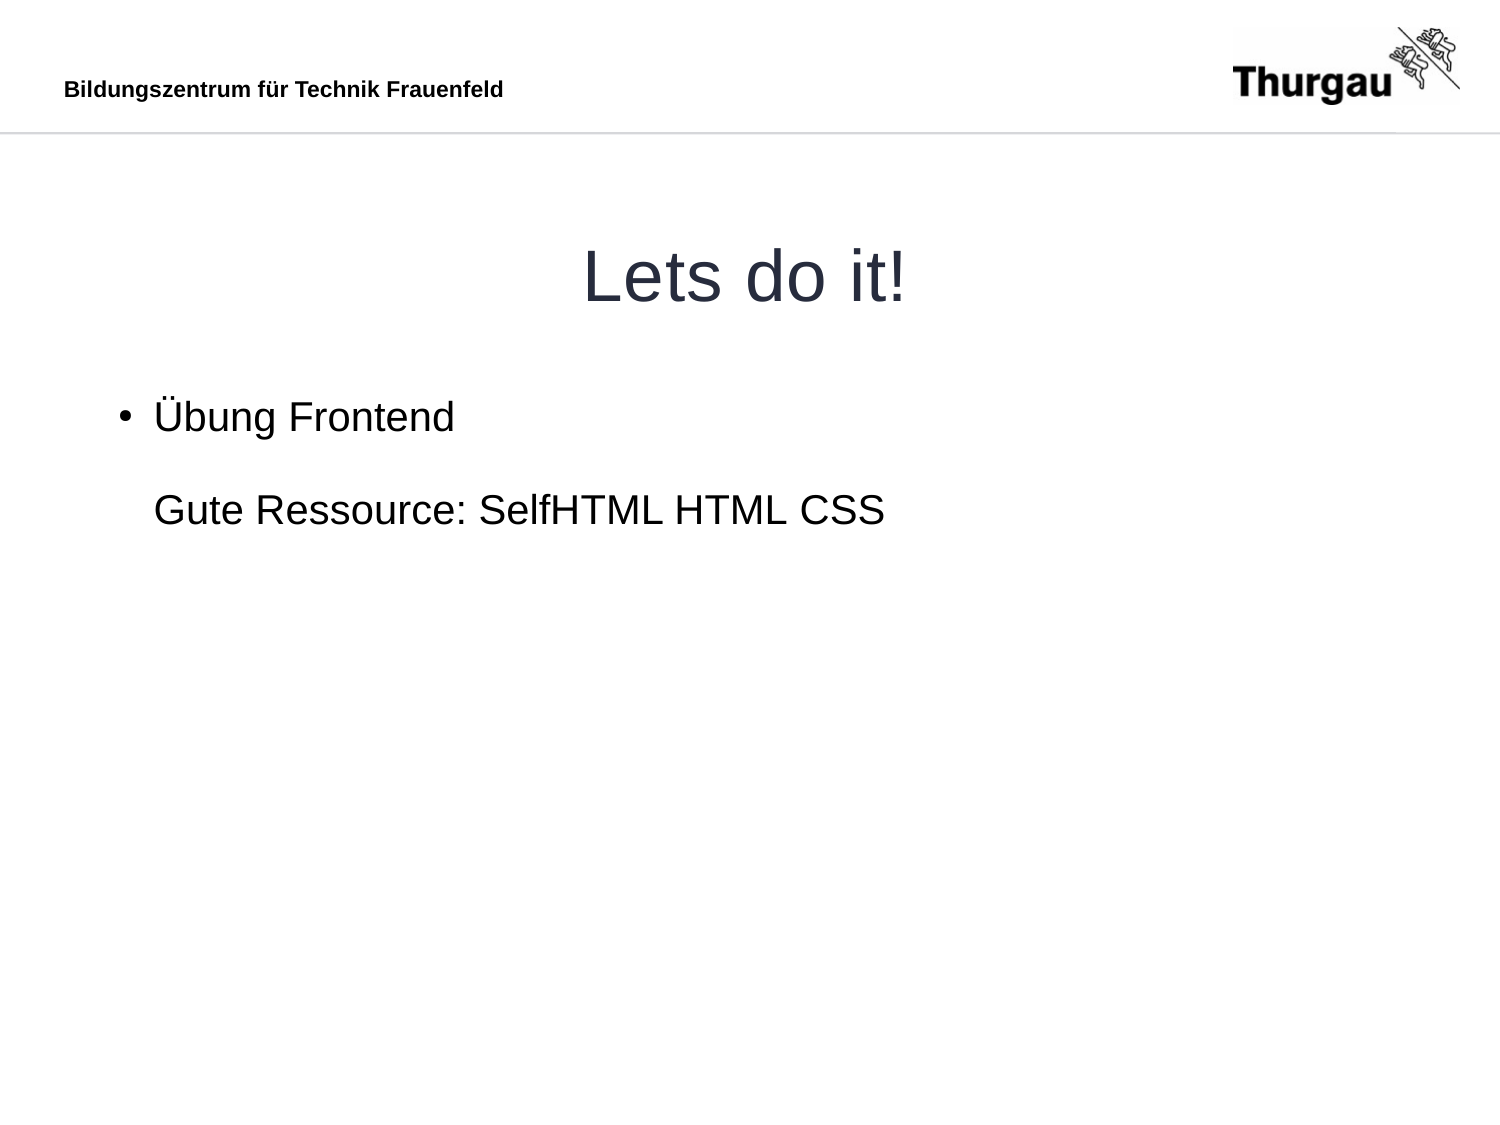

Bildungszentrum für Technik Frauenfeld
Lets do it!
Übung Frontend
Gute Ressource: SelfHTML HTML CSS